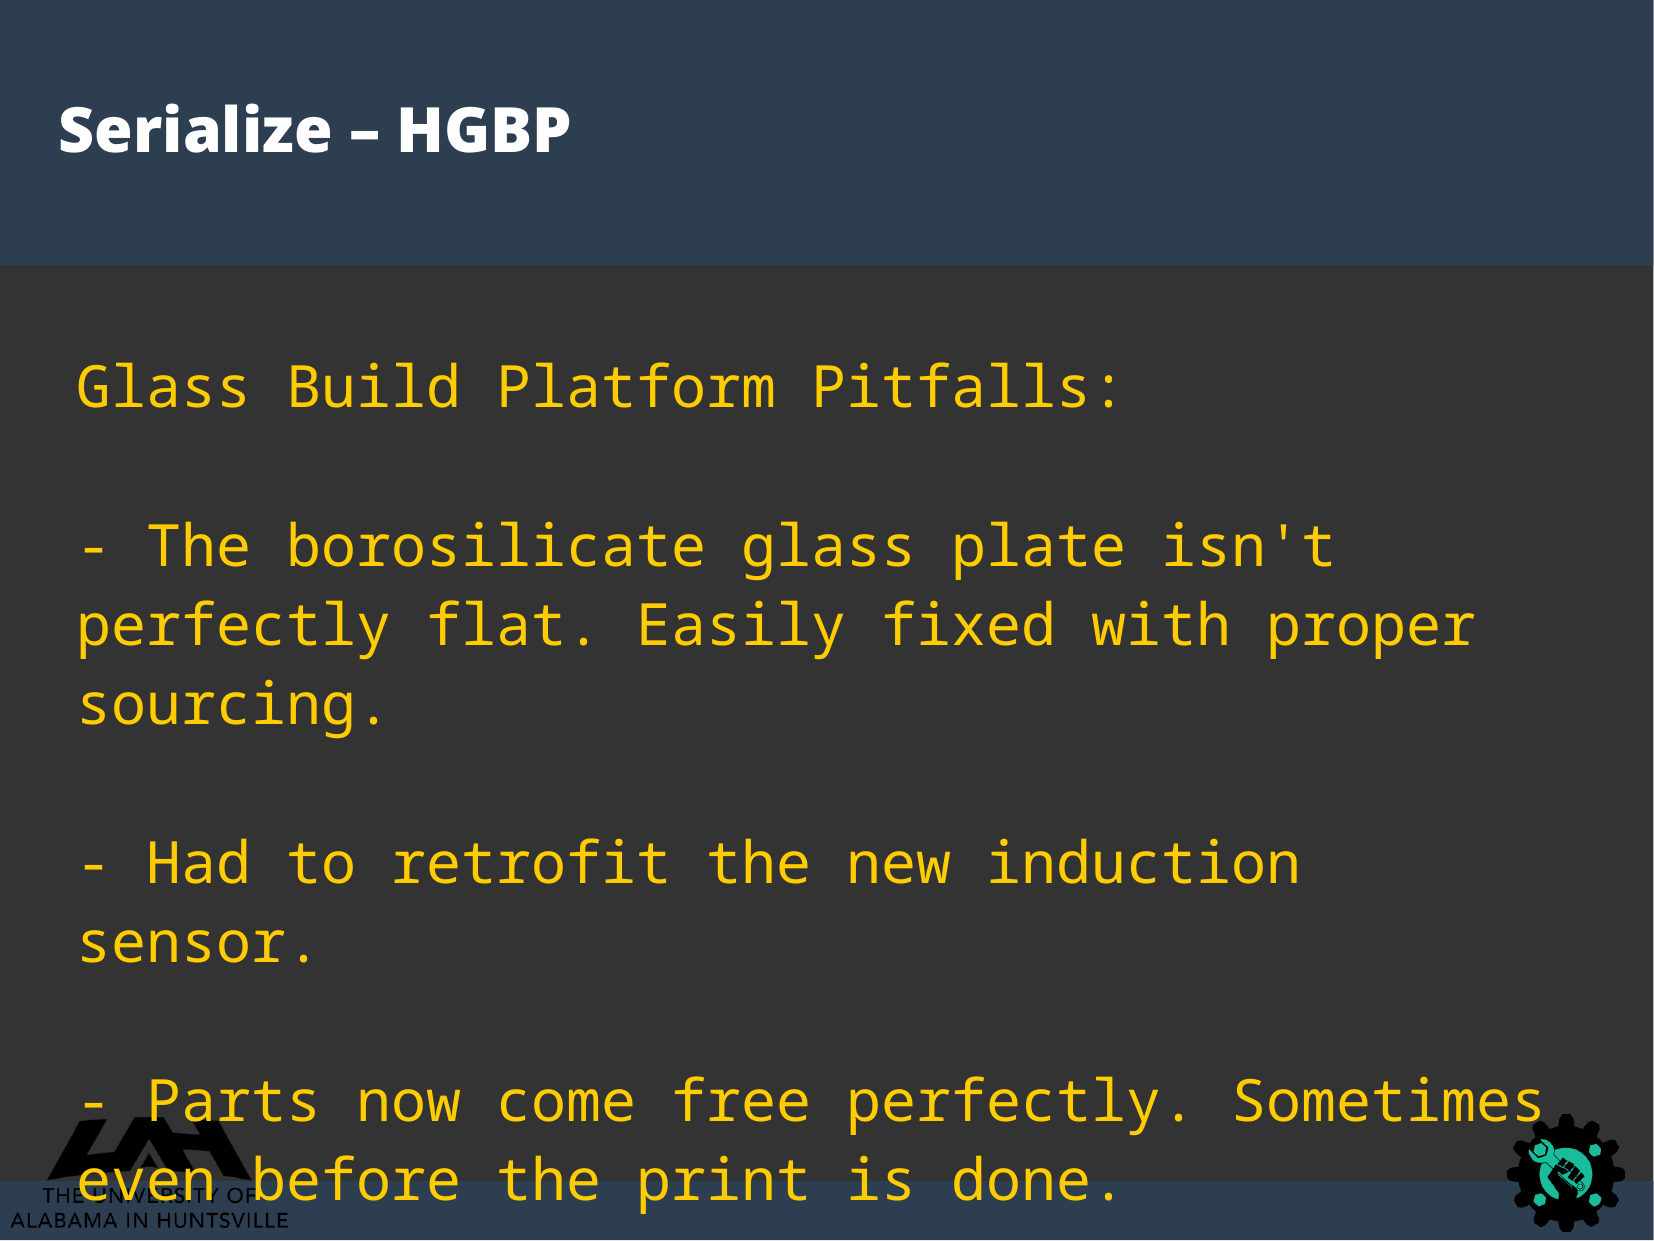

# Serialize – HGBP
Glass Build Platform Pitfalls:
- The borosilicate glass plate isn't perfectly flat. Easily fixed with proper sourcing.
- Had to retrofit the new induction sensor.
- Parts now come free perfectly. Sometimes even before the print is done.